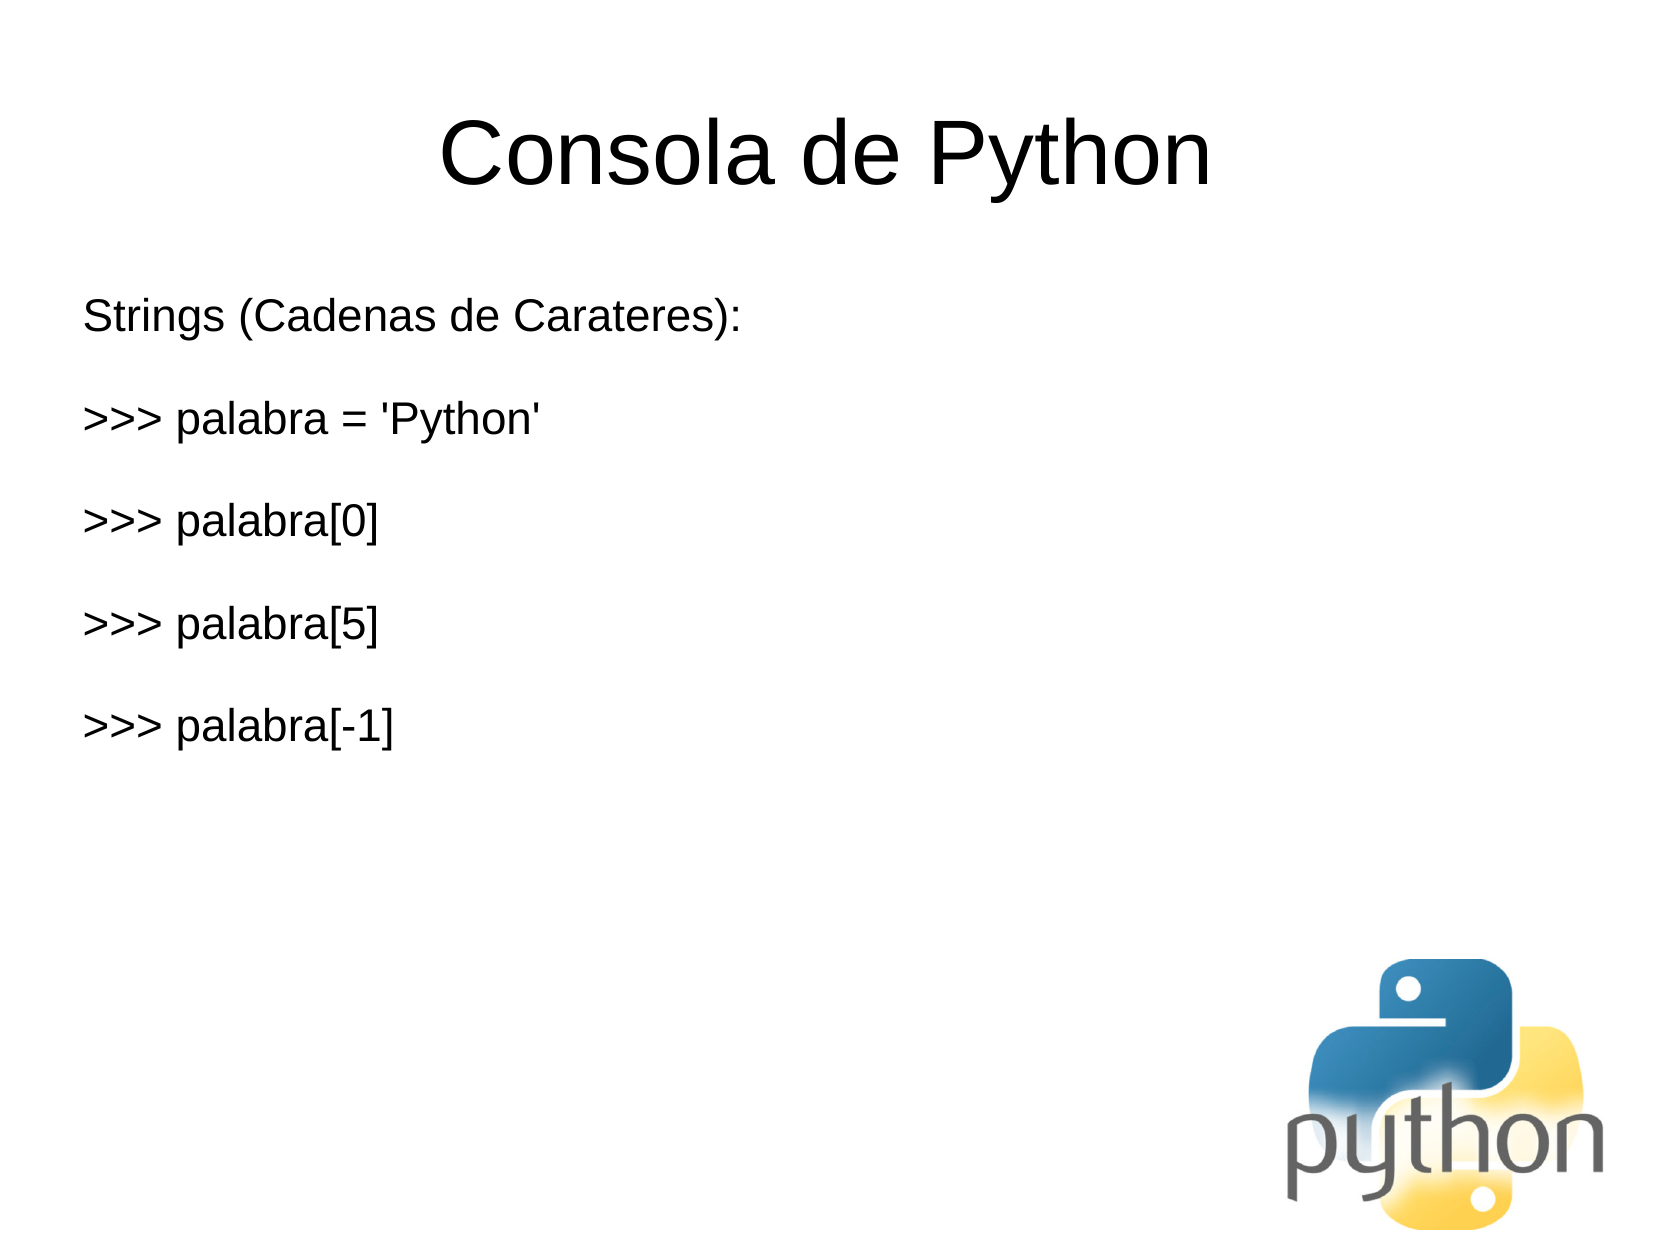

# Consola de Python
Strings (Cadenas de Carateres):
>>> palabra = 'Python'
>>> palabra[0]
>>> palabra[5]
>>> palabra[-1]